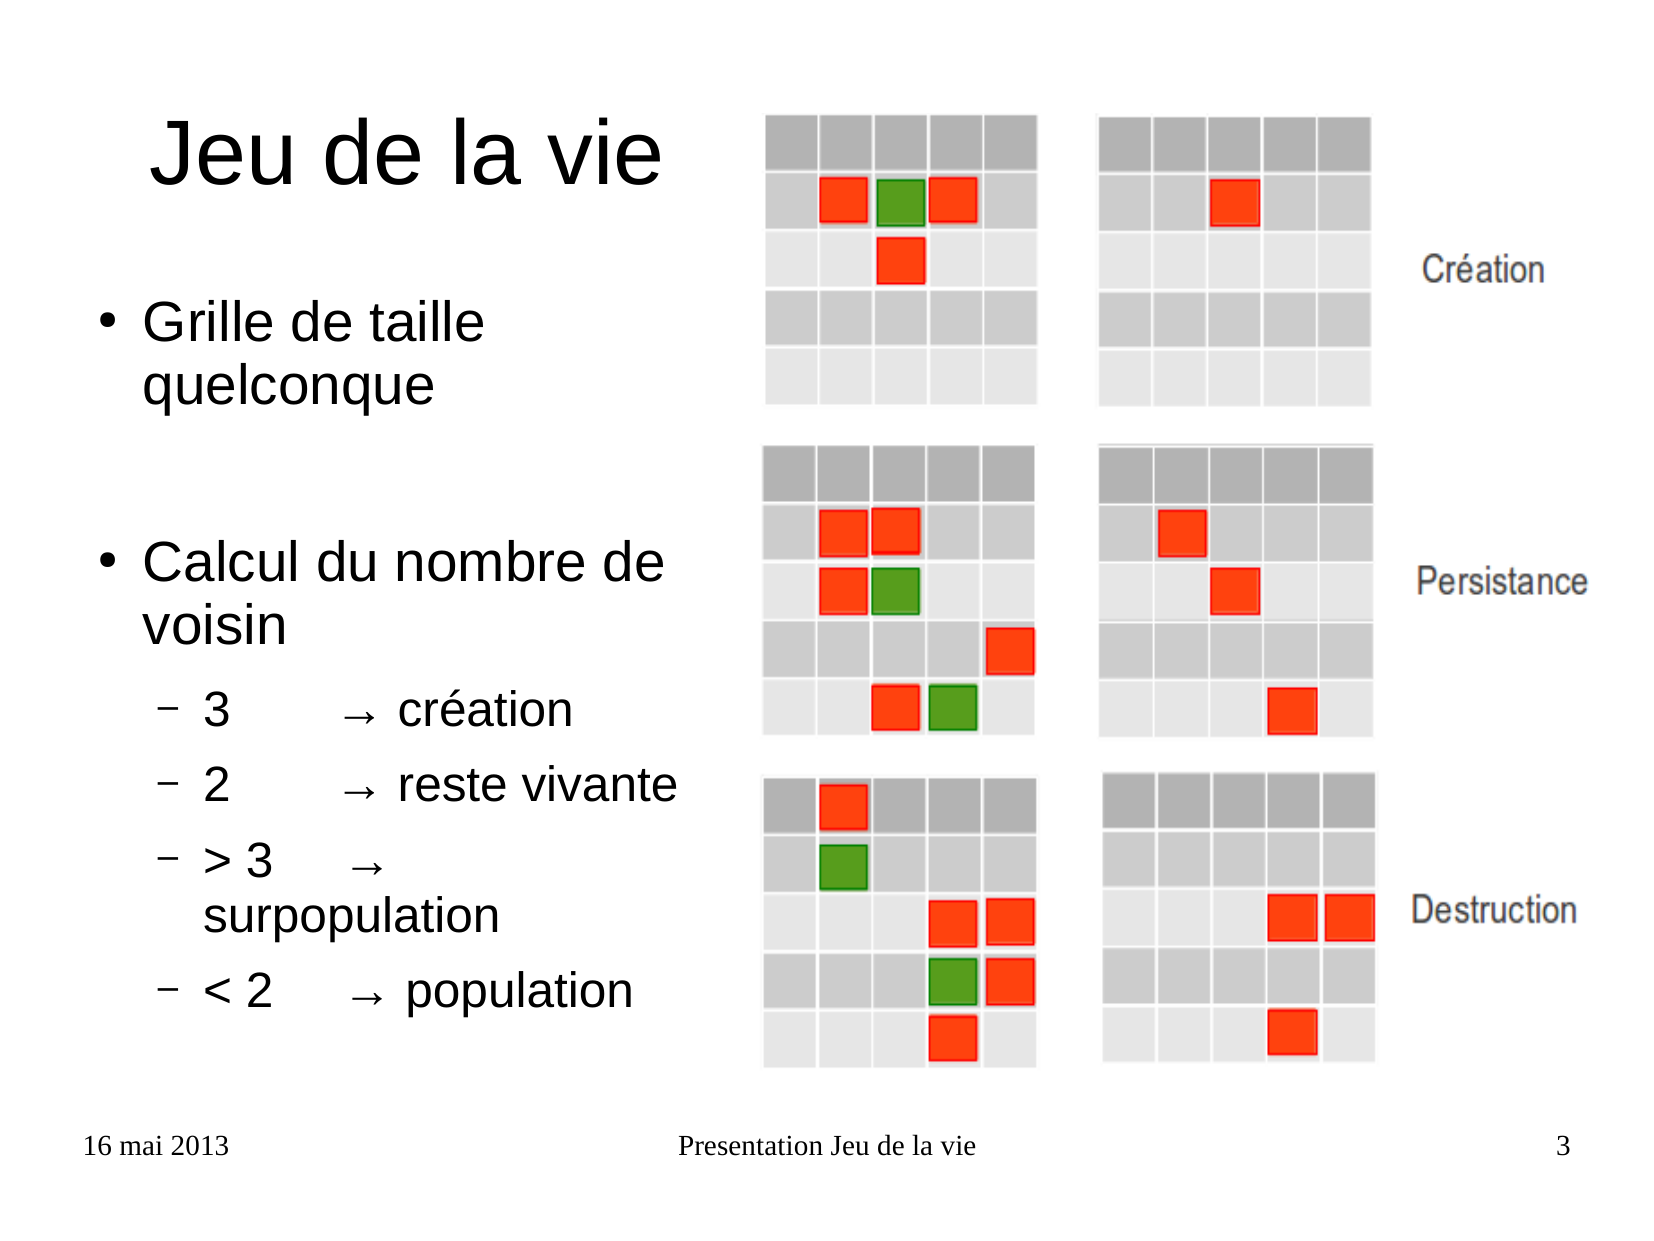

# Jeu de la vie
Grille de taille quelconque
Calcul du nombre de voisin
3 		 → création
2 				 → reste vivante
> 3 	 → surpopulation
< 2 	 → population
16 mai 2013
Presentation Jeu de la vie
3